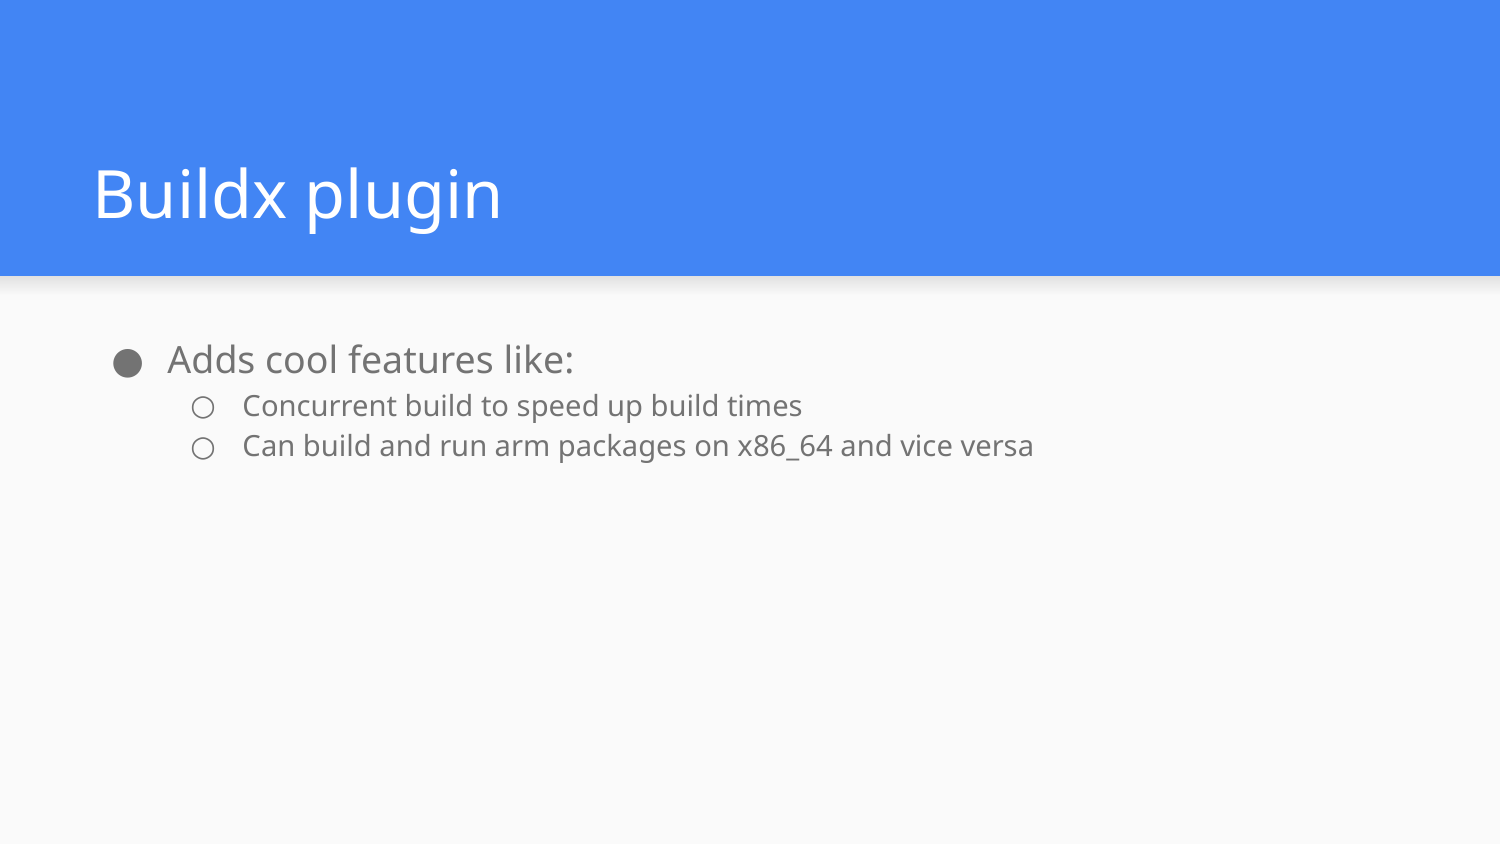

# Buildx plugin
Adds cool features like:
Concurrent build to speed up build times
Can build and run arm packages on x86_64 and vice versa